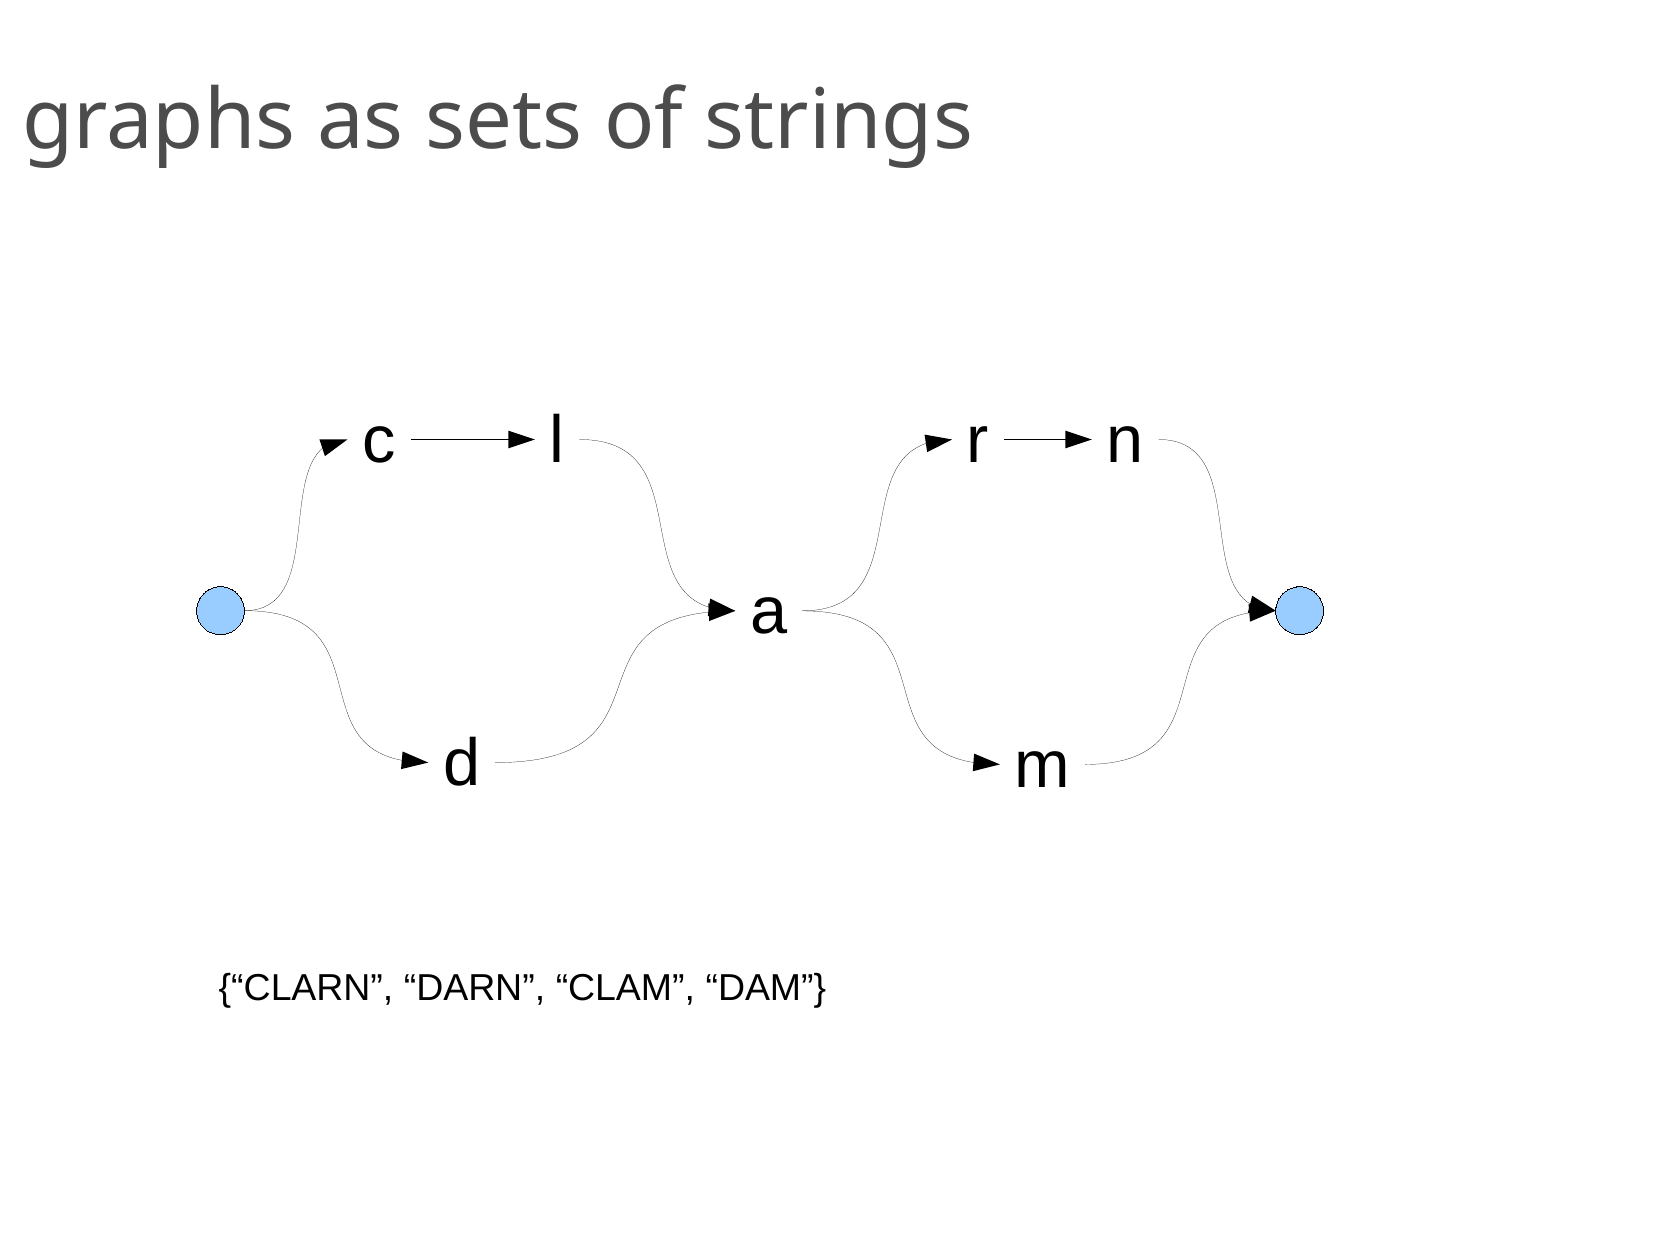

# graphs as sets of strings
c
l
r
n
a
d
m
{“CLARN”, “DARN”, “CLAM”, “DAM”}